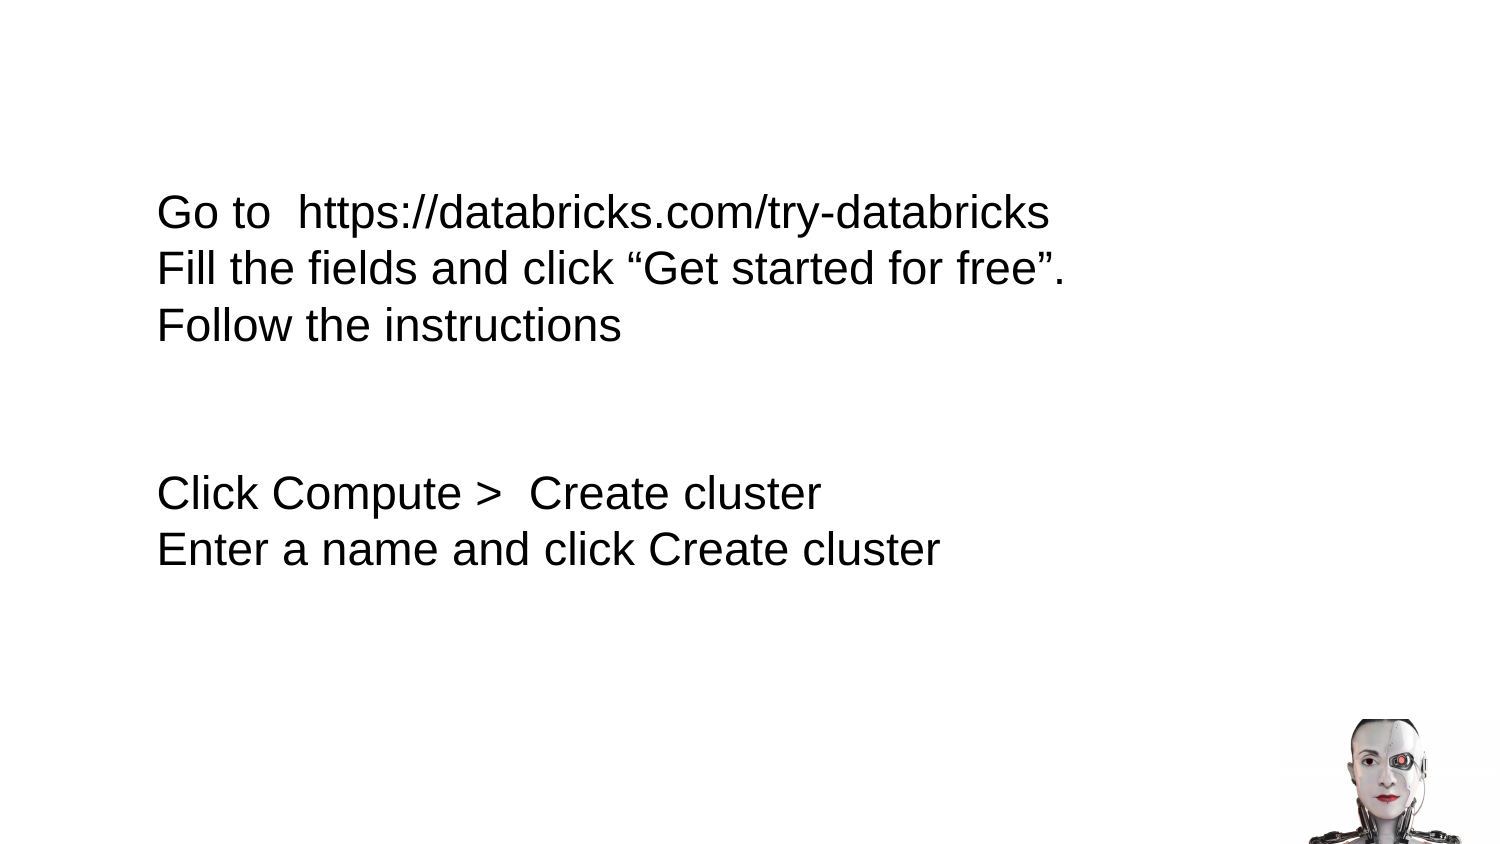

Go to https://databricks.com/try-databricks
Fill the fields and click “Get started for free”.
Follow the instructions
Click Compute > Create cluster
Enter a name and click Create cluster